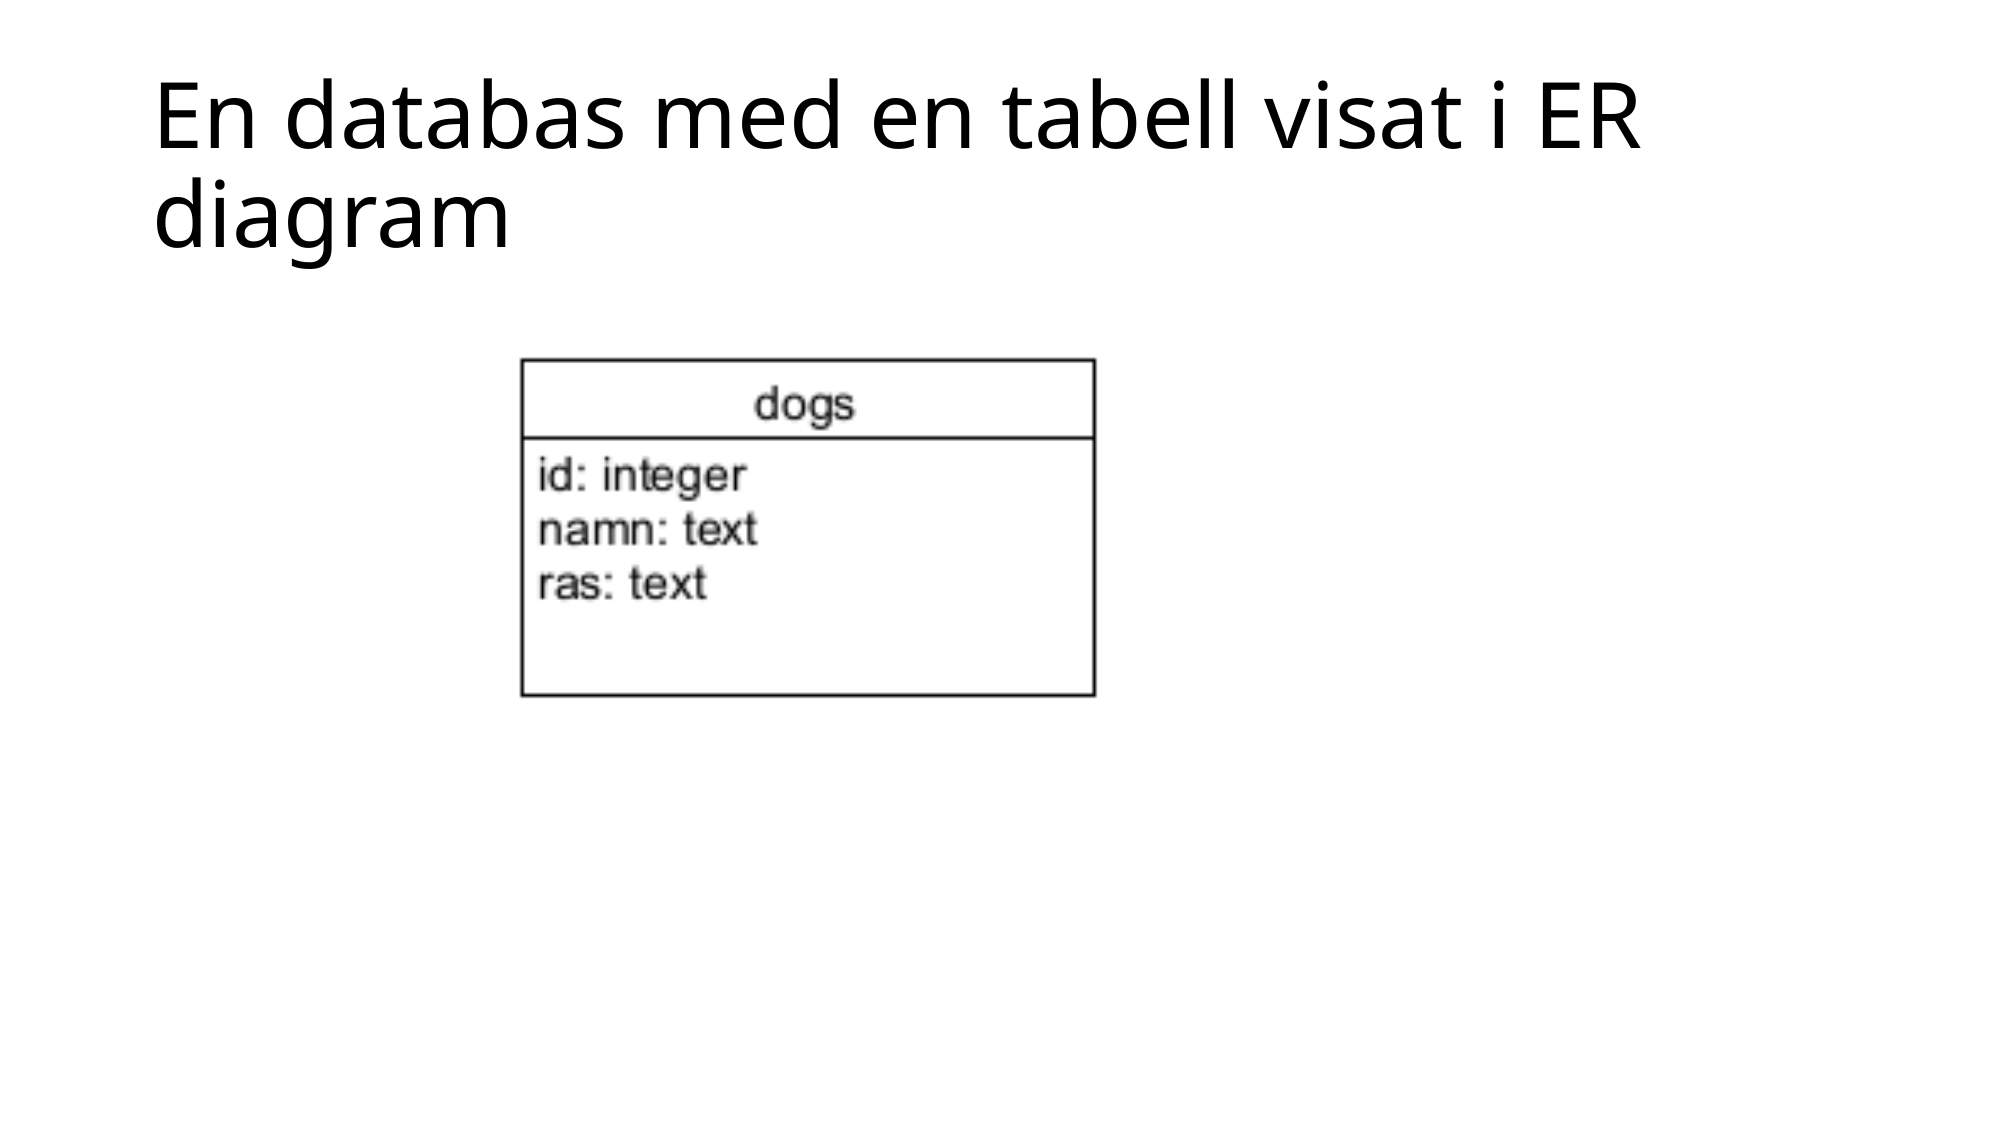

# En databas med en tabell visat i ER diagram